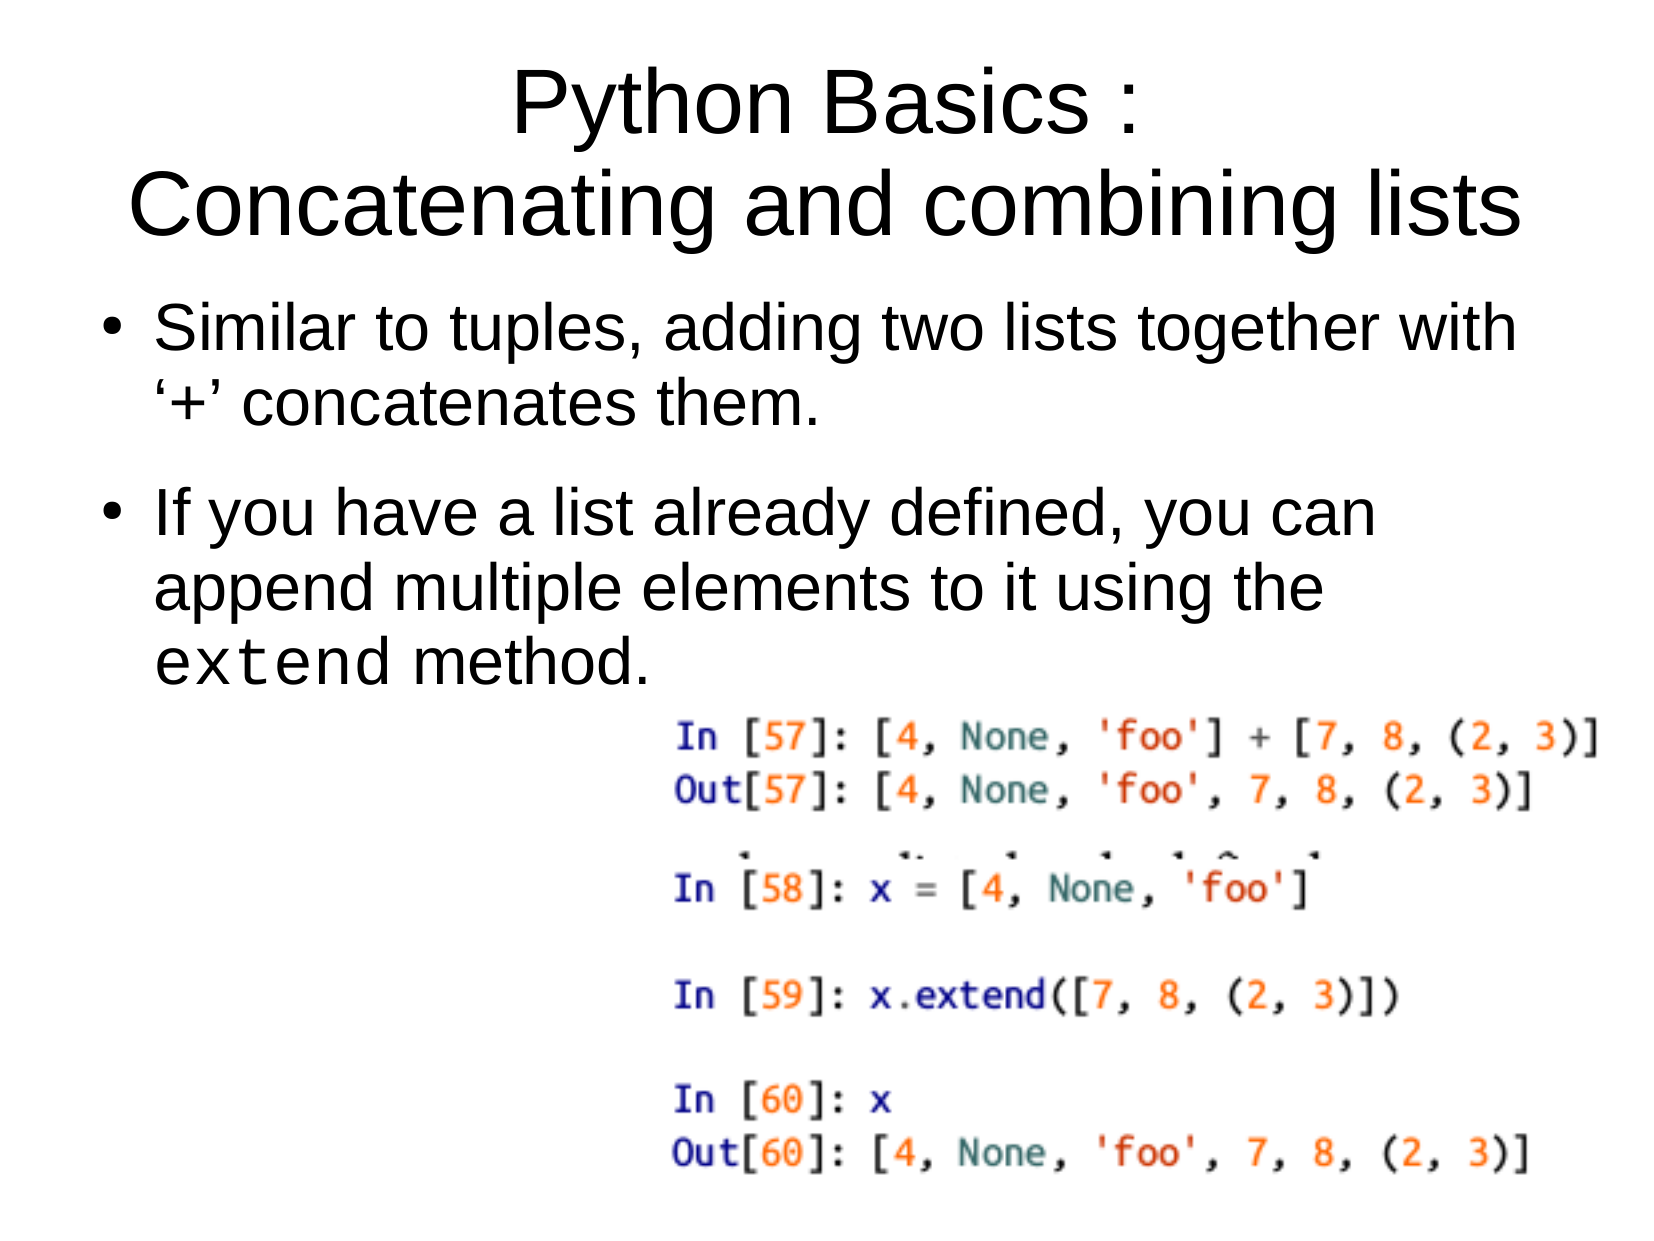

# Python Basics : Concatenating and combining lists
Similar to tuples, adding two lists together with ‘+’ concatenates them.
If you have a list already defined, you can append multiple elements to it using the extend method.